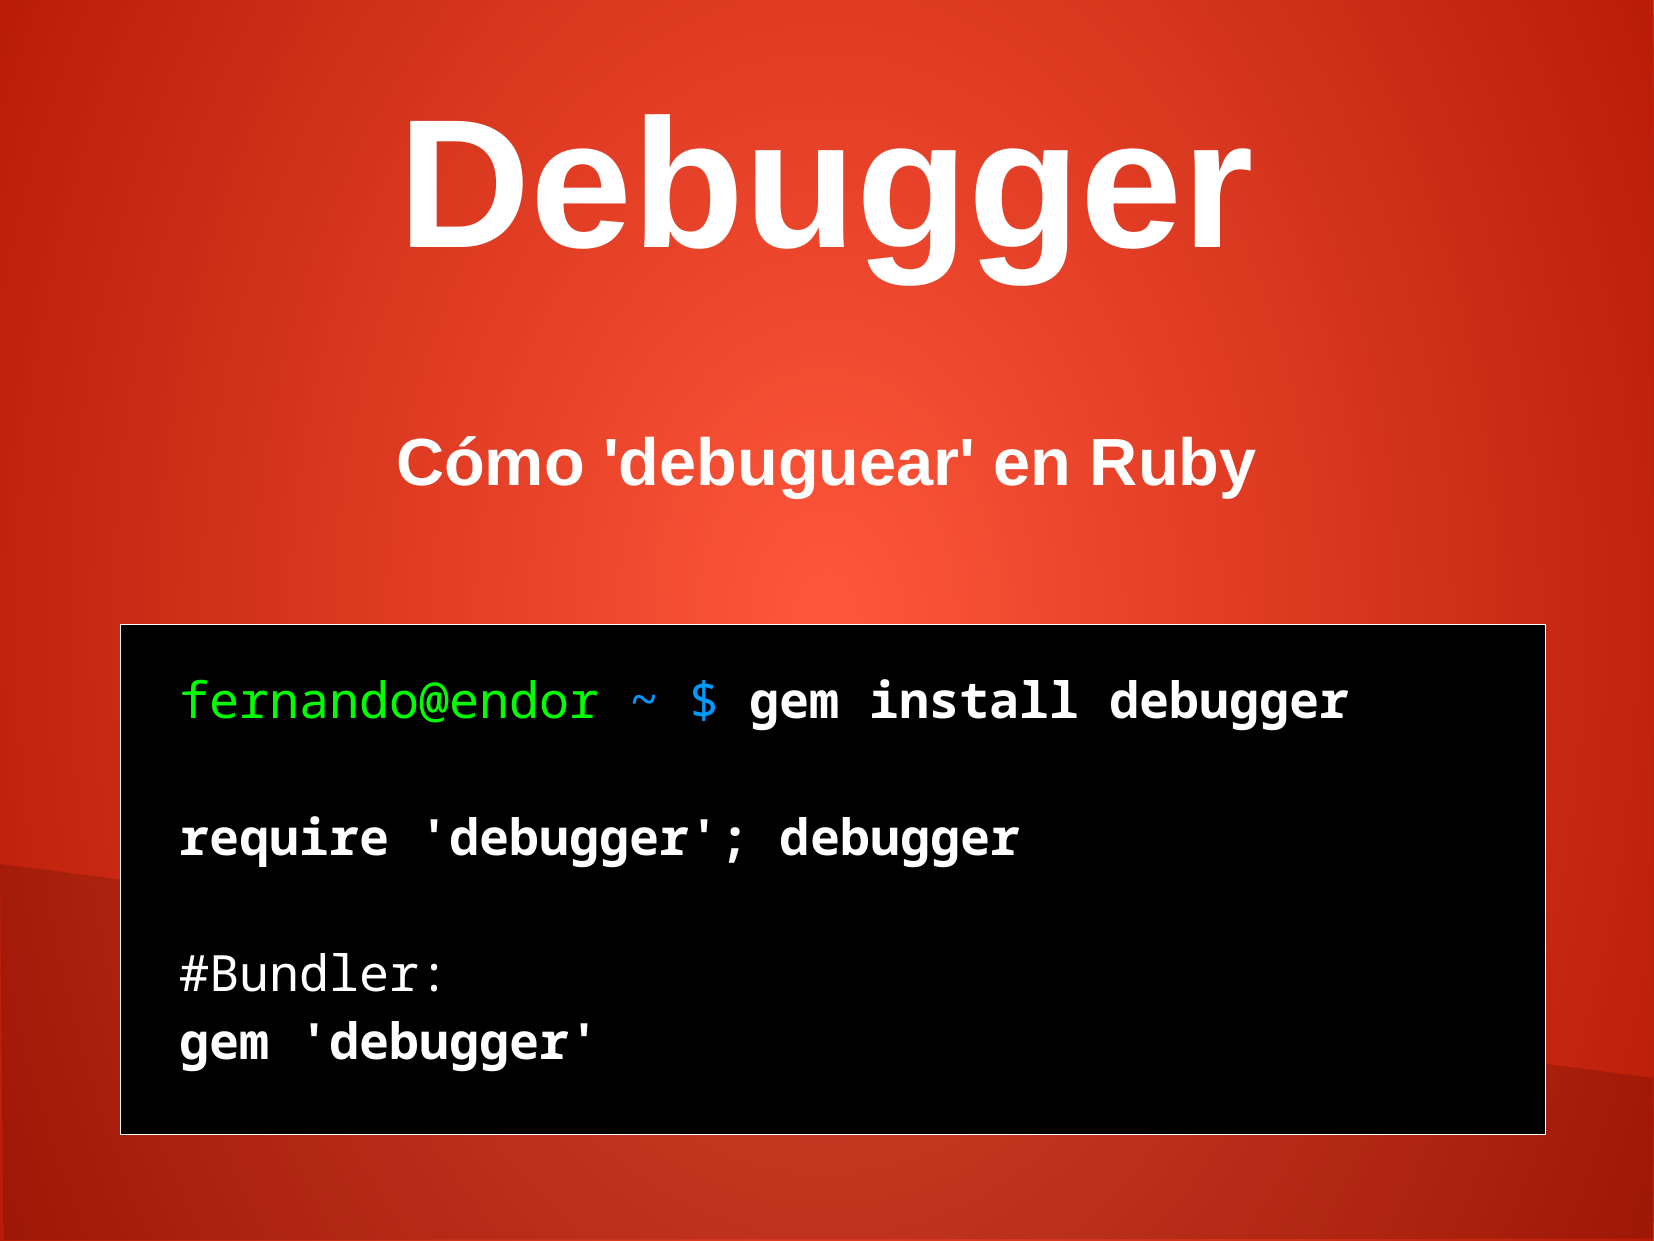

Debugger
Cómo 'debuguear' en Ruby
fernando@endor ~ $ gem install debugger
require 'debugger'; debugger
#Bundler:
gem 'debugger'